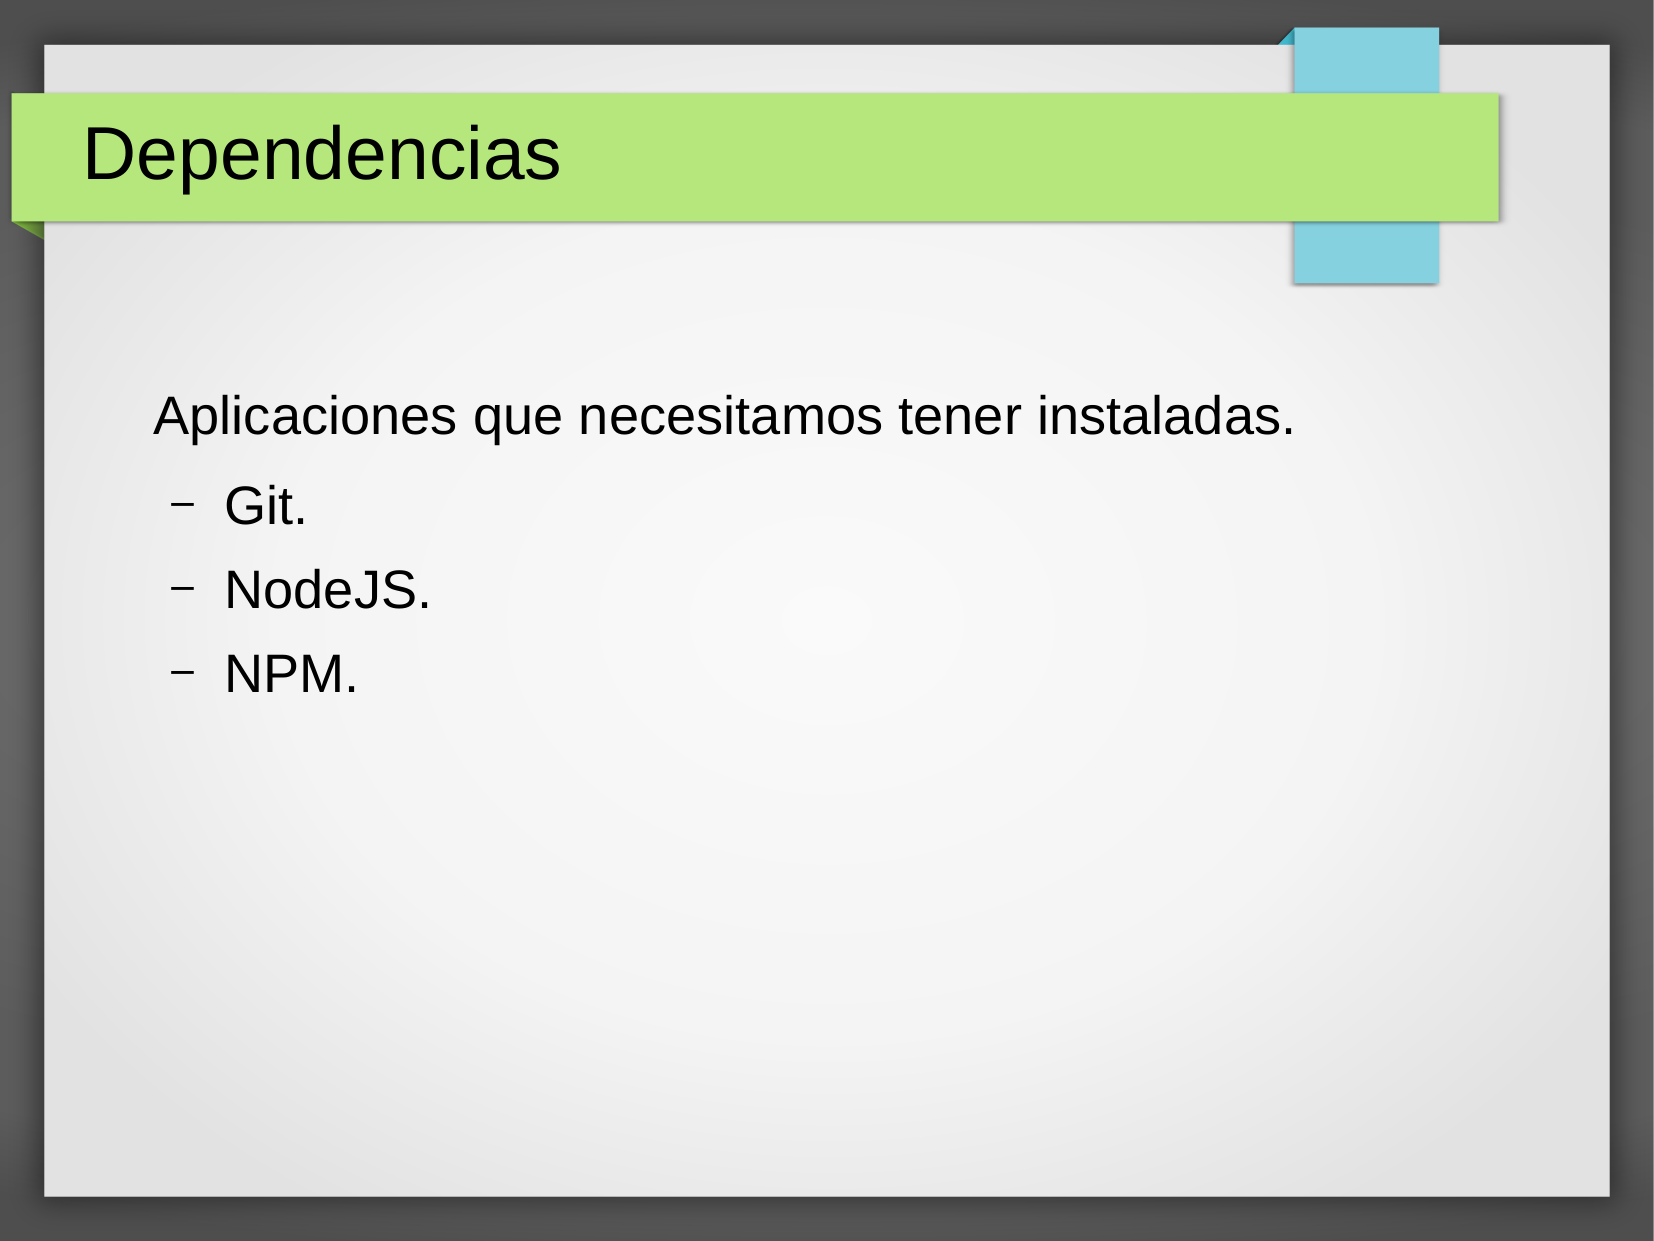

# Dependencias
Aplicaciones que necesitamos tener instaladas.
Git.
NodeJS.
NPM.